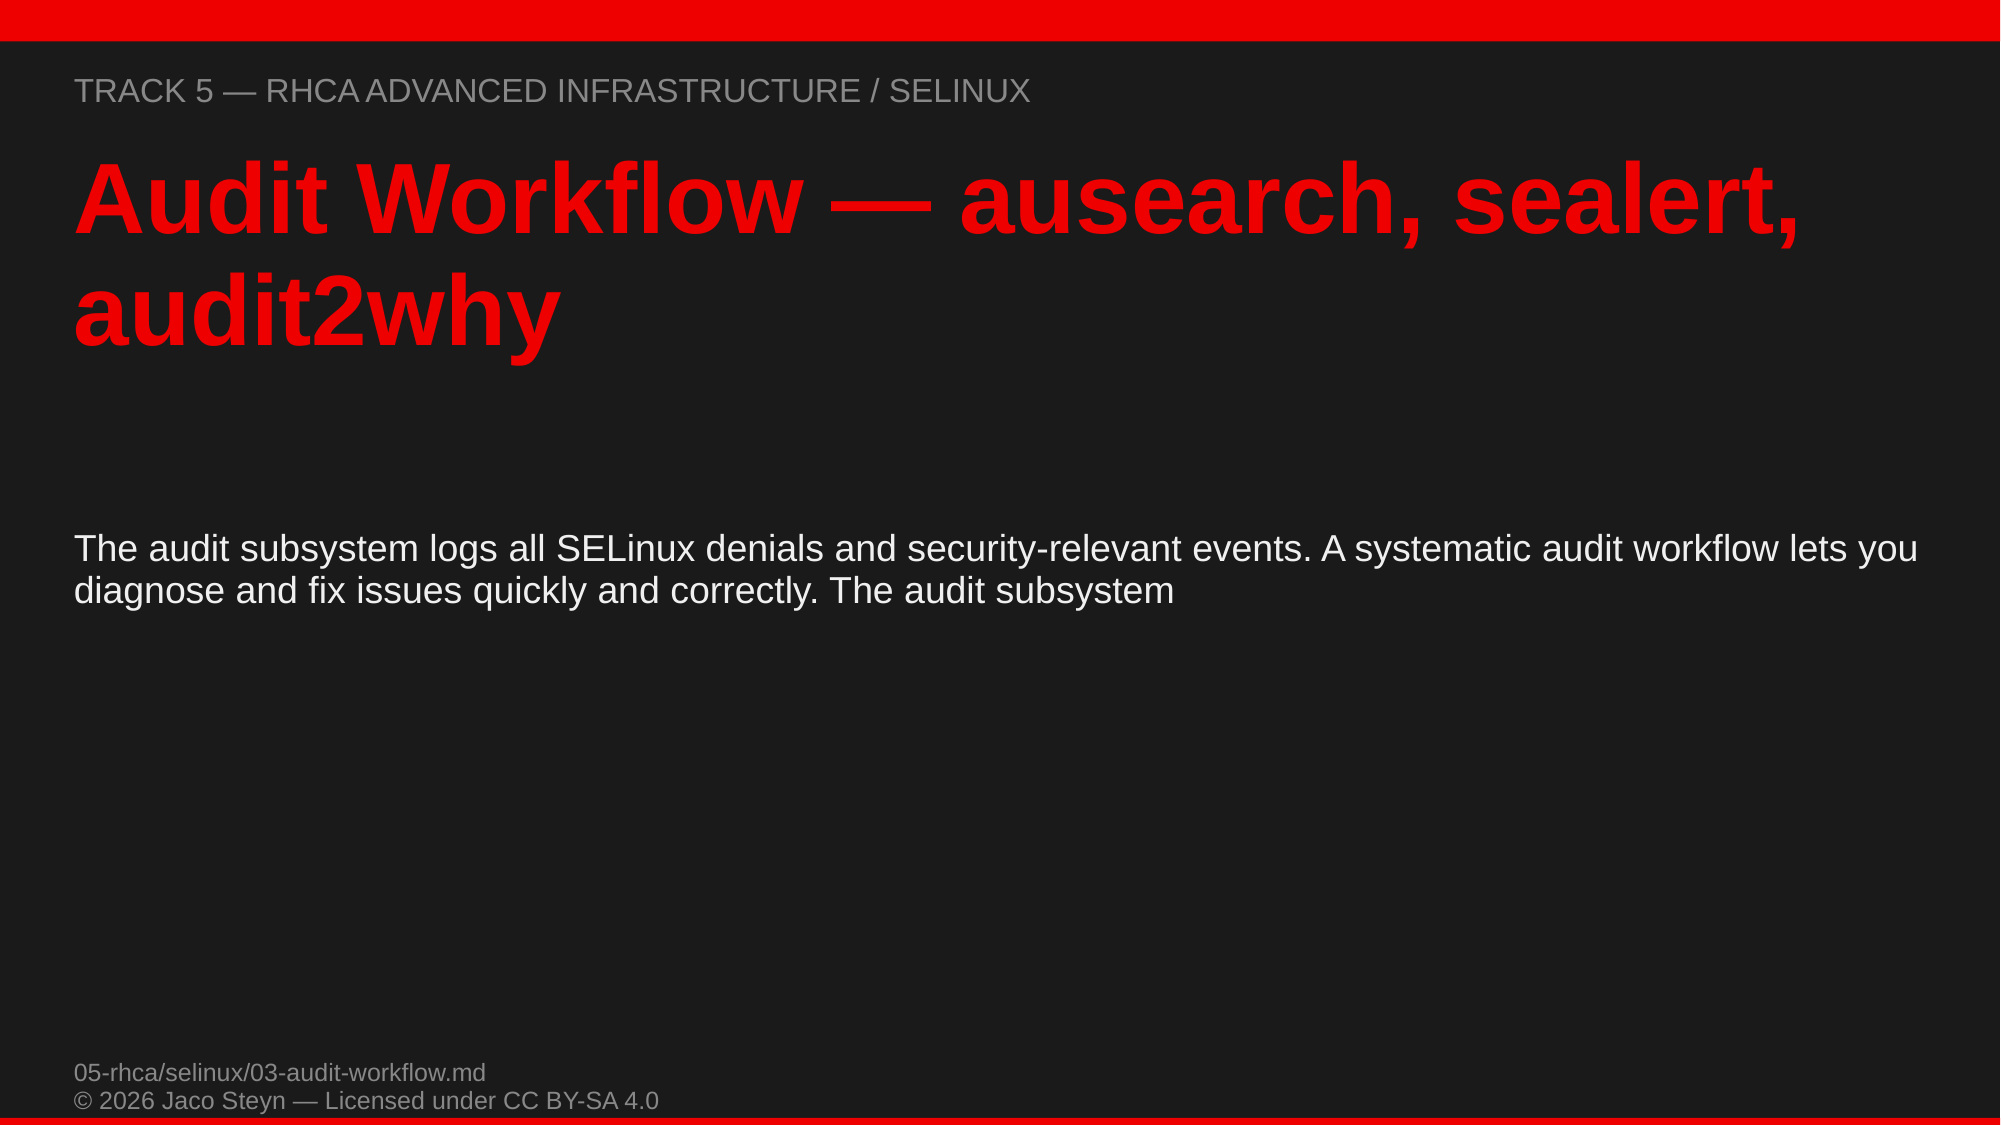

TRACK 5 — RHCA ADVANCED INFRASTRUCTURE / SELINUX
Audit Workflow — ausearch, sealert, audit2why
The audit subsystem logs all SELinux denials and security-relevant events. A systematic audit workflow lets you diagnose and fix issues quickly and correctly. The audit subsystem
05-rhca/selinux/03-audit-workflow.md
© 2026 Jaco Steyn — Licensed under CC BY-SA 4.0